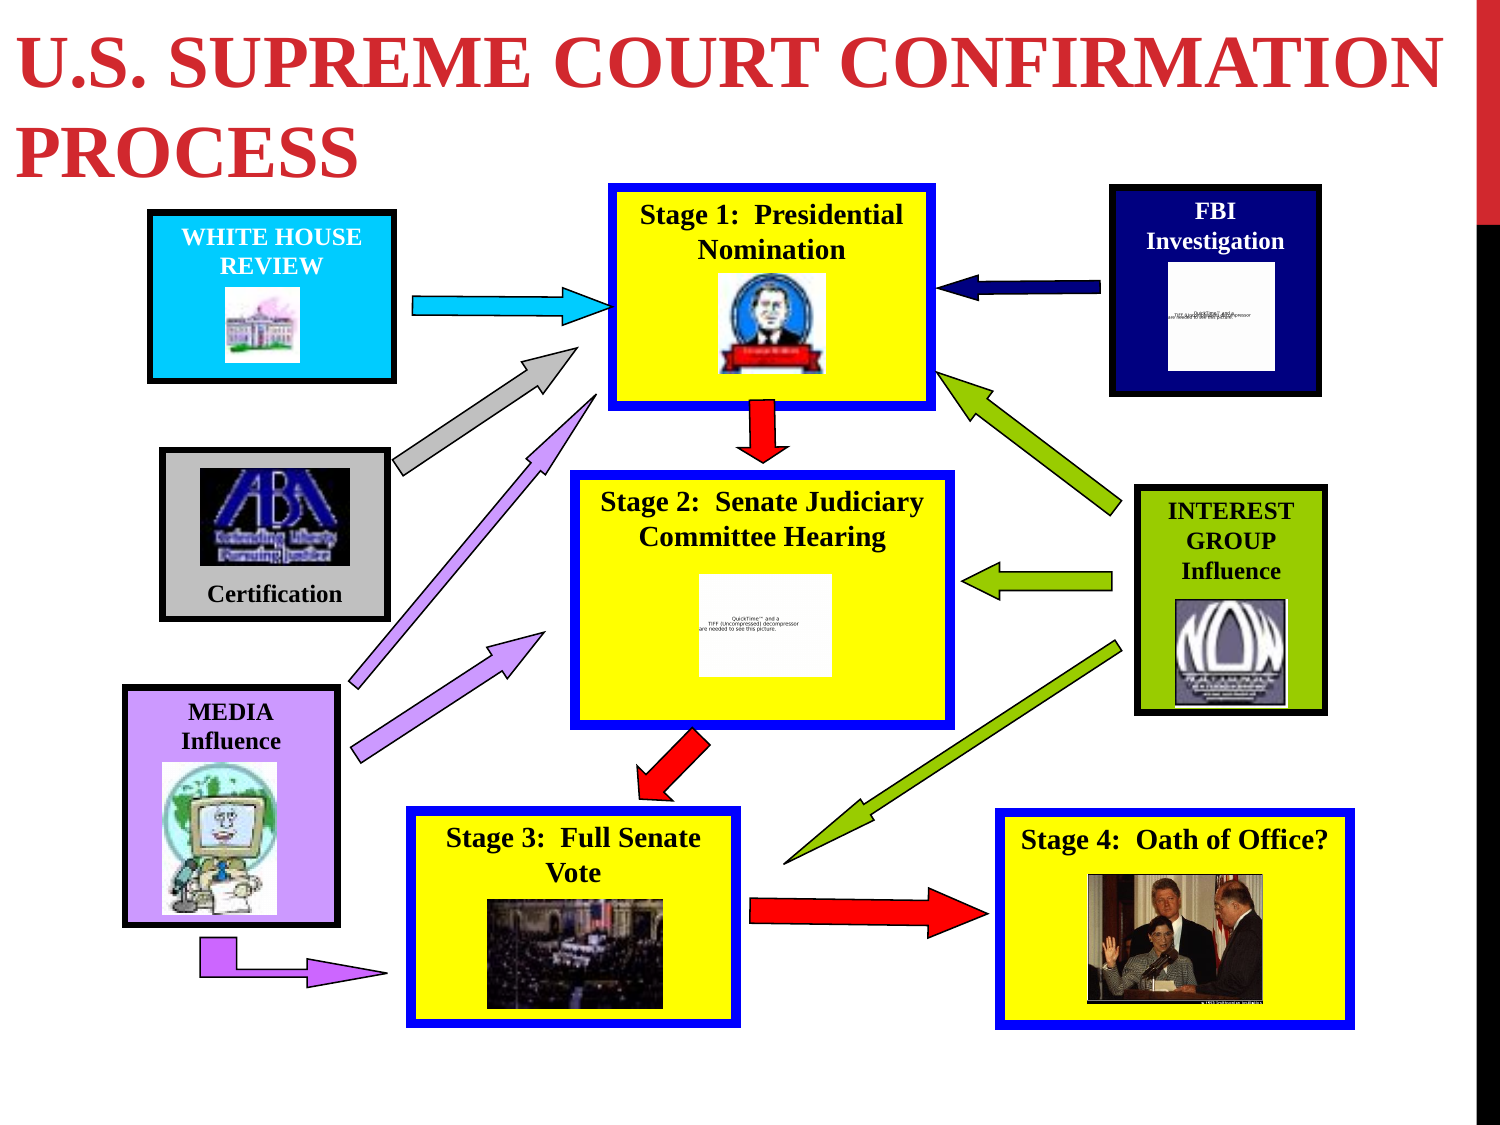

# U.S. SUPREME COURT CONFIRMATION PROCESS
Stage 1: Presidential Nomination
FBI
Investigation
WHITE HOUSE
REVIEW
Certification
Stage 2: Senate Judiciary Committee Hearing
INTEREST
GROUP
Influence
MEDIA
Influence
Stage 3: Full Senate Vote
Stage 4: Oath of Office?